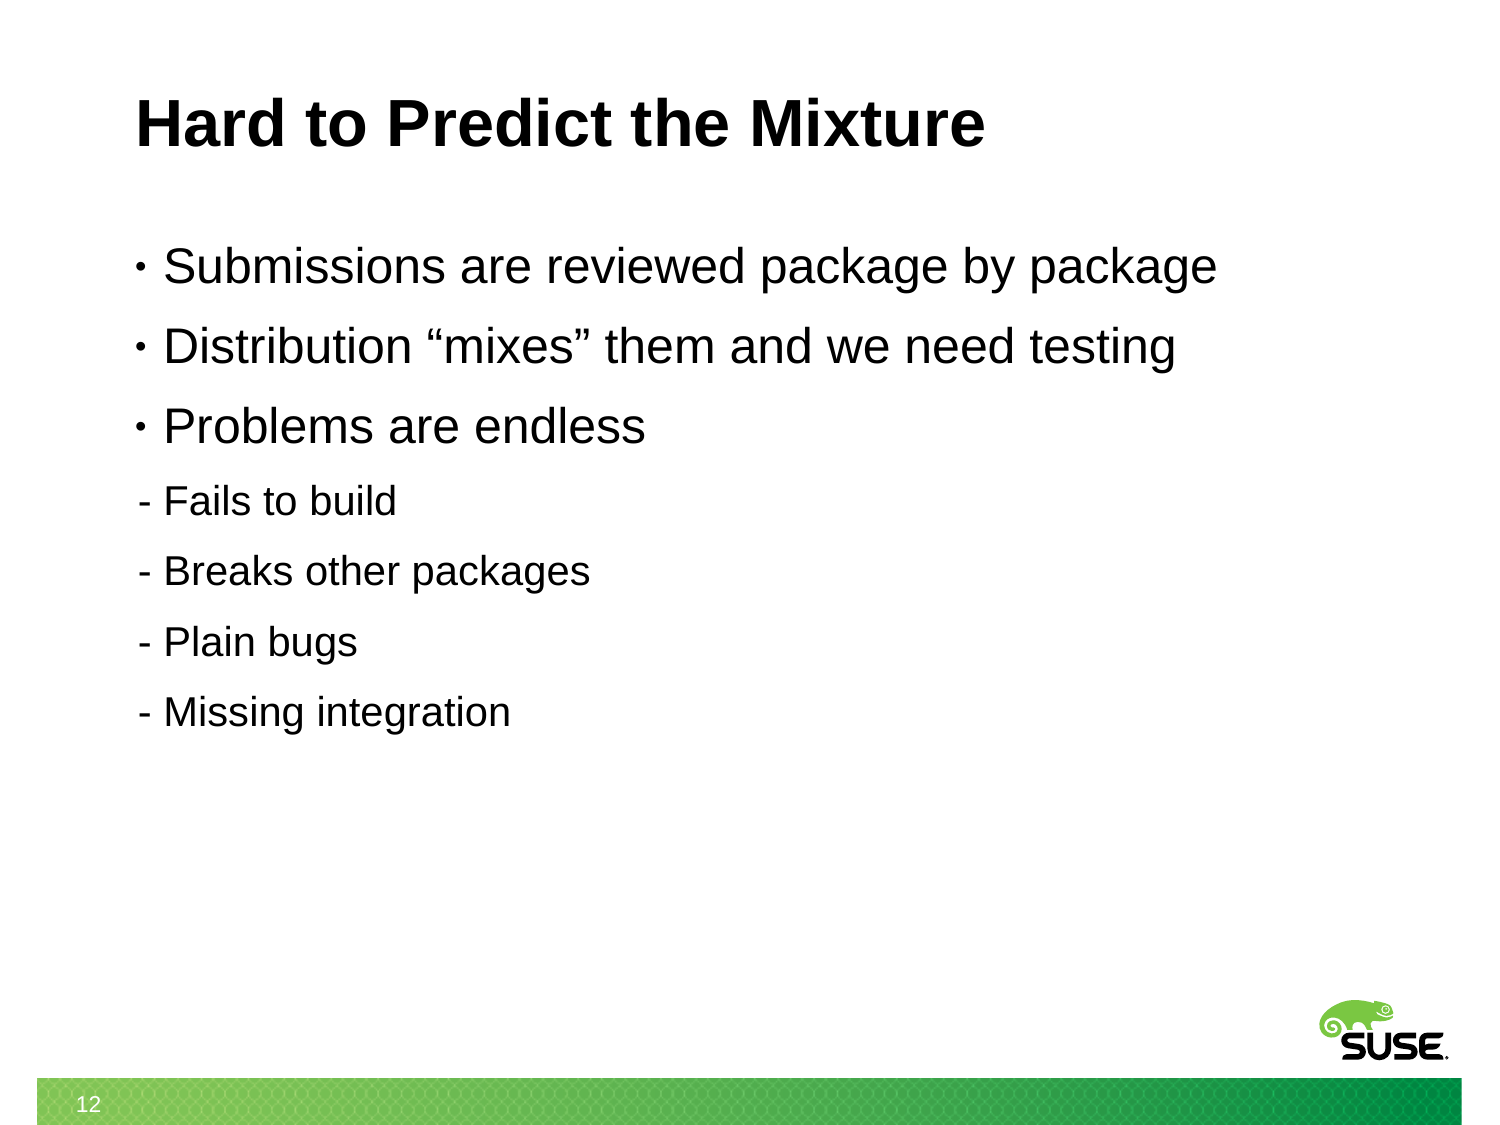

# Hard to Predict the Mixture
Submissions are reviewed package by package
Distribution “mixes” them and we need testing
Problems are endless
- Fails to build
- Breaks other packages
- Plain bugs
- Missing integration